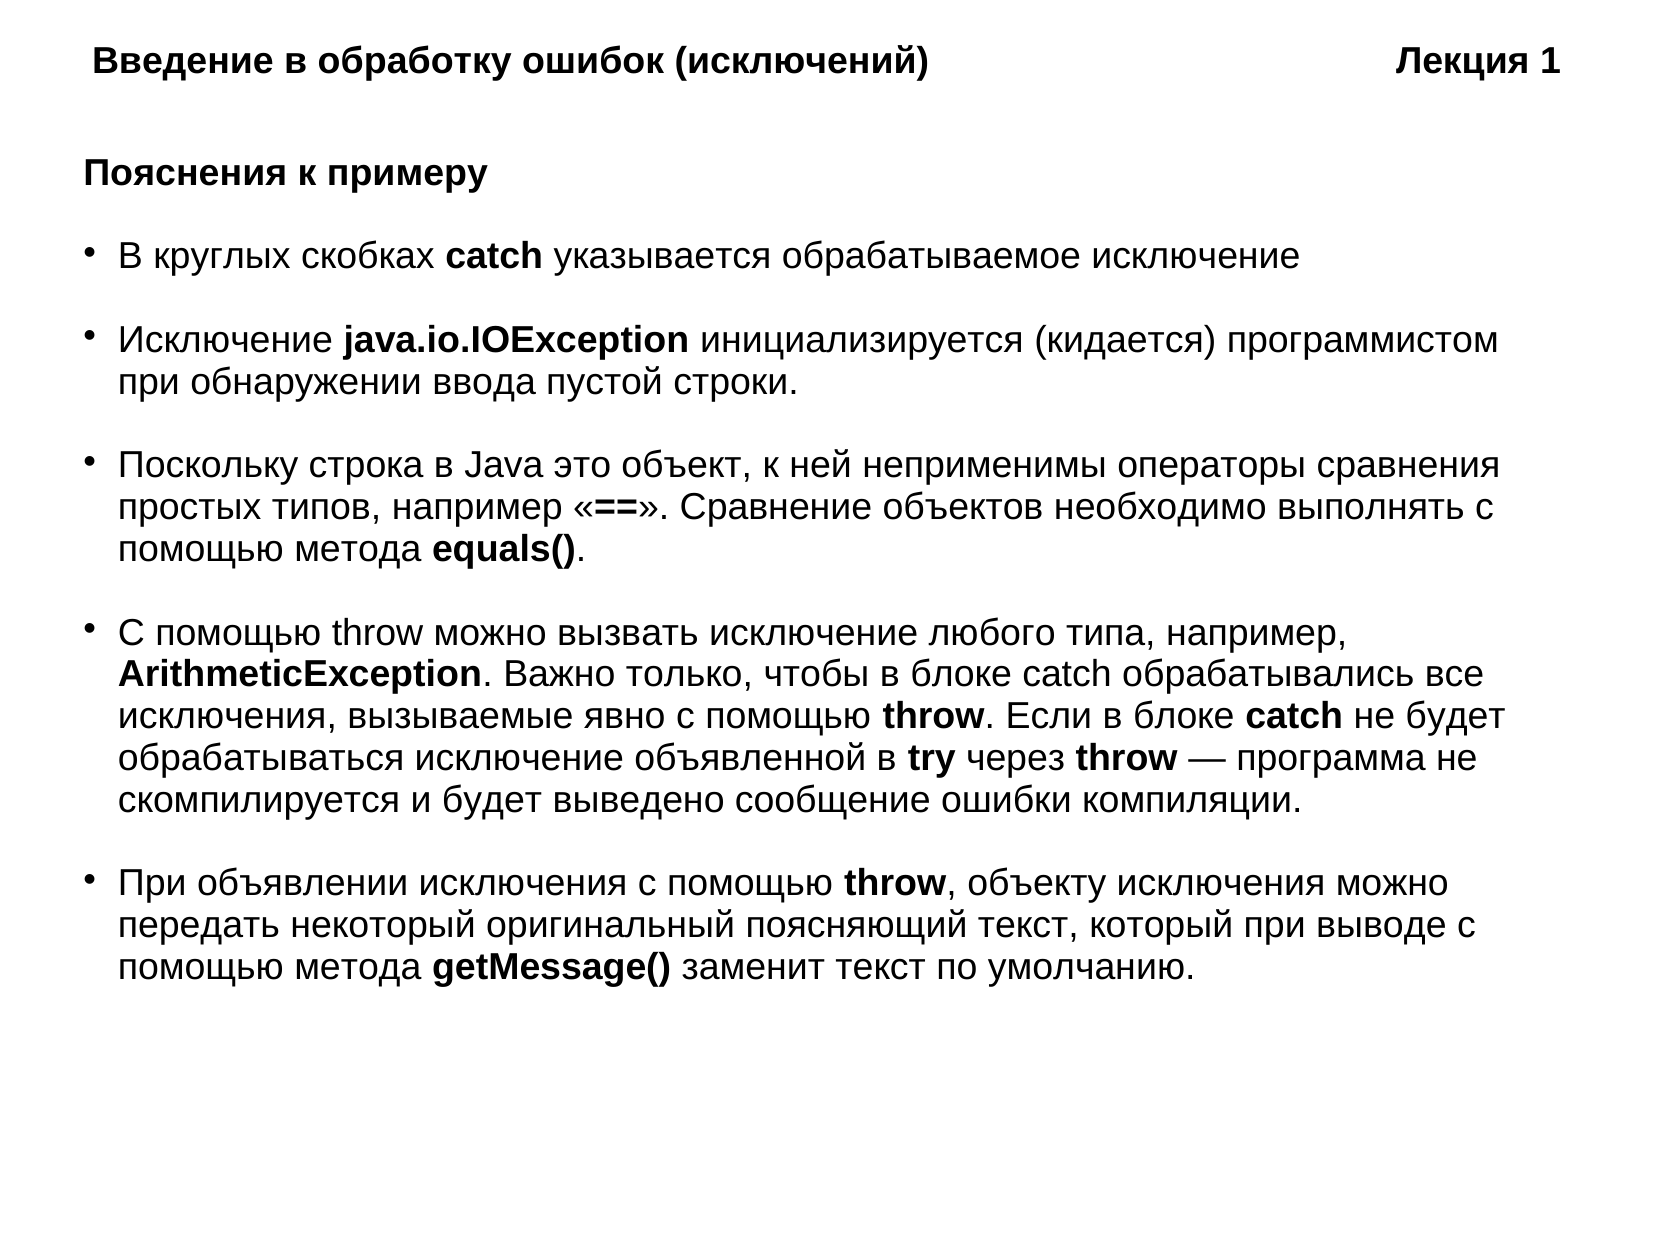

Введение в обработку ошибок (исключений)				Лекция 1
Пояснения к примеру
В круглых скобках catch указывается обрабатываемое исключение
Исключение java.io.IOException инициализируется (кидается) программистом при обнаружении ввода пустой строки.
Поскольку строка в Java это объект, к ней неприменимы операторы сравнения простых типов, например «==». Сравнение объектов необходимо выполнять с помощью метода equals().
С помощью throw можно вызвать исключение любого типа, например, ArithmeticException. Важно только, чтобы в блоке catch обрабатывались все исключения, вызываемые явно с помощью throw. Если в блоке catch не будет обрабатываться исключение объявленной в try через throw — программа не скомпилируется и будет выведено сообщение ошибки компиляции.
При объявлении исключения с помощью throw, объекту исключения можно передать некоторый оригинальный поясняющий текст, который при выводе с помощью метода getMessage() заменит текст по умолчанию.